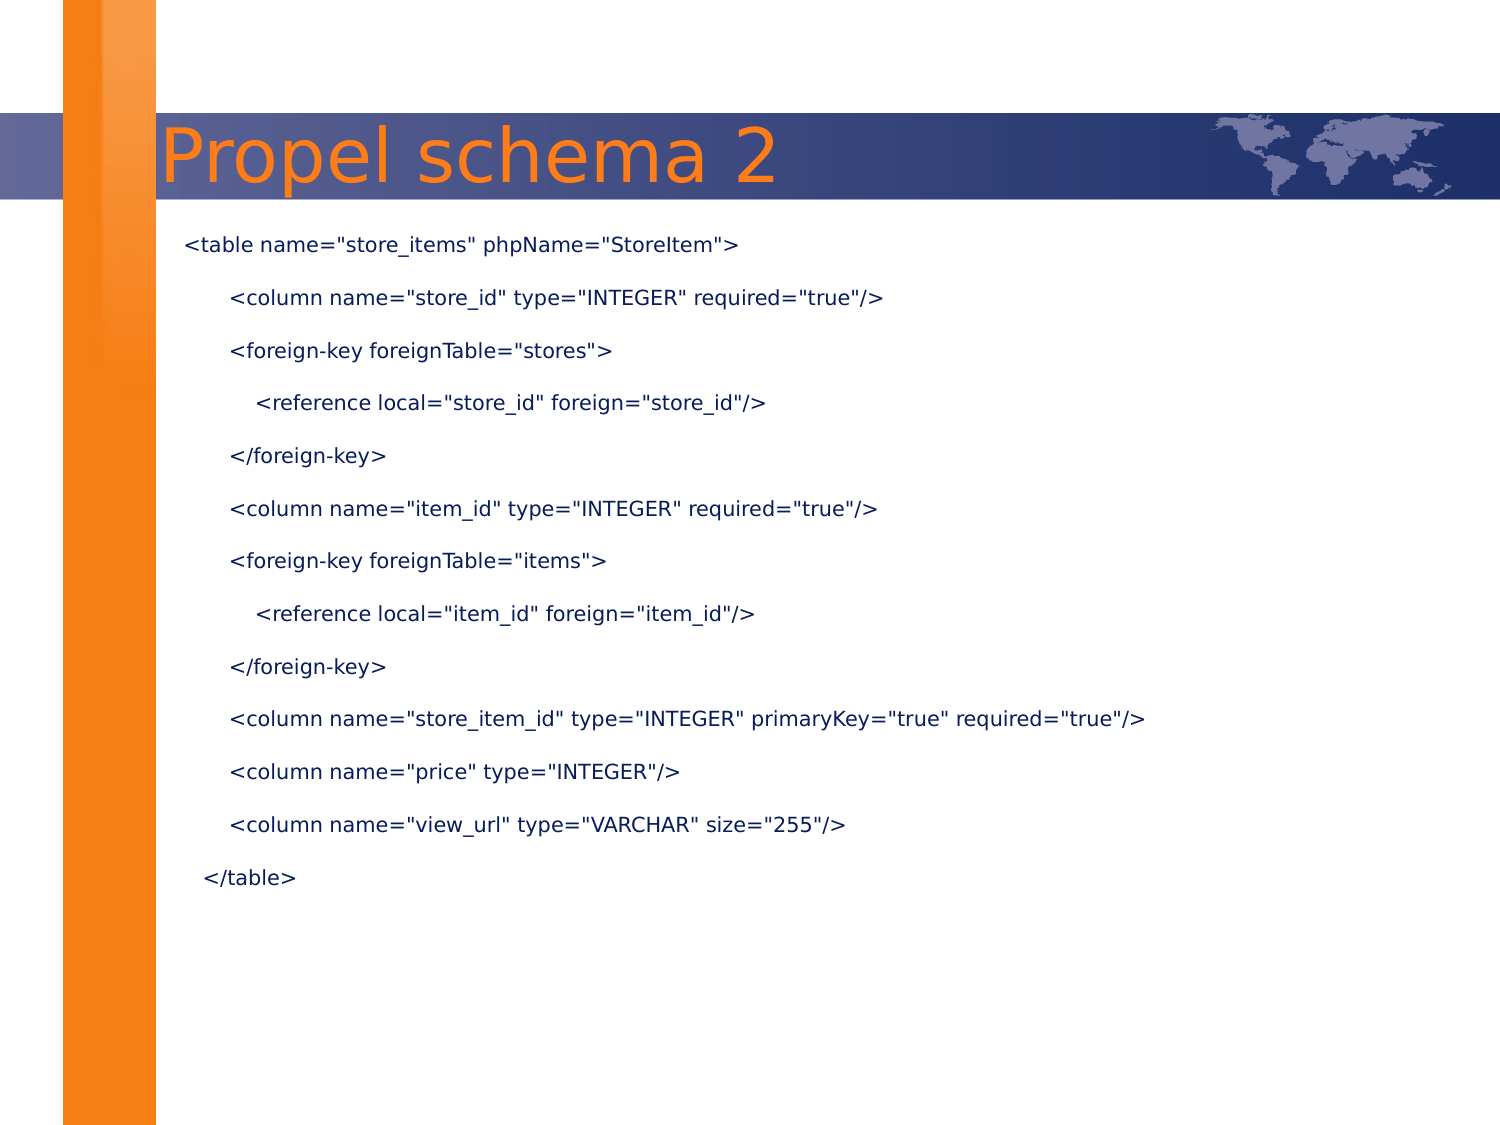

# Propel schema 2
 <table name="store_items" phpName="StoreItem">
 <column name="store_id" type="INTEGER" required="true"/>
 <foreign-key foreignTable="stores">
 <reference local="store_id" foreign="store_id"/>
 </foreign-key>
 <column name="item_id" type="INTEGER" required="true"/>
 <foreign-key foreignTable="items">
 <reference local="item_id" foreign="item_id"/>
 </foreign-key>
 <column name="store_item_id" type="INTEGER" primaryKey="true" required="true"/>
 <column name="price" type="INTEGER"/>
 <column name="view_url" type="VARCHAR" size="255"/>
 </table>